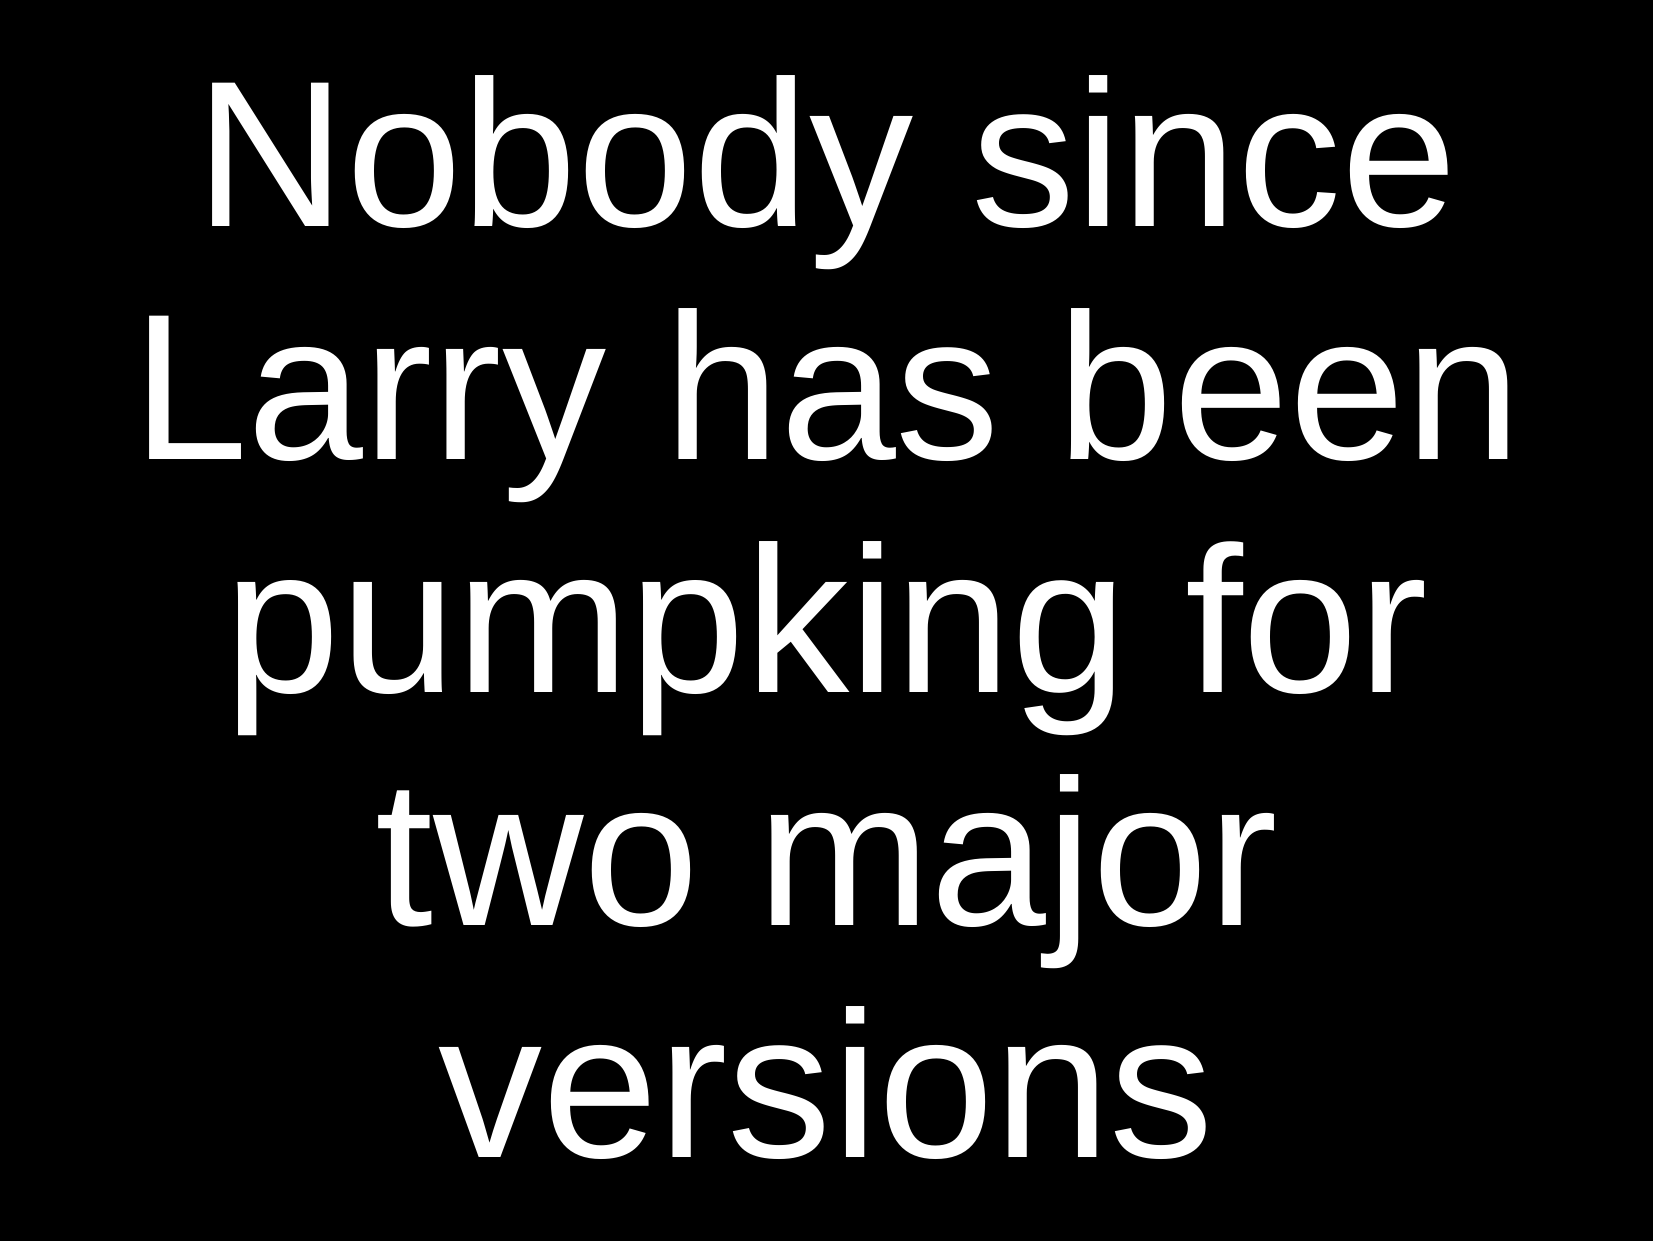

# Nobody since Larry has been pumpking for two major versions